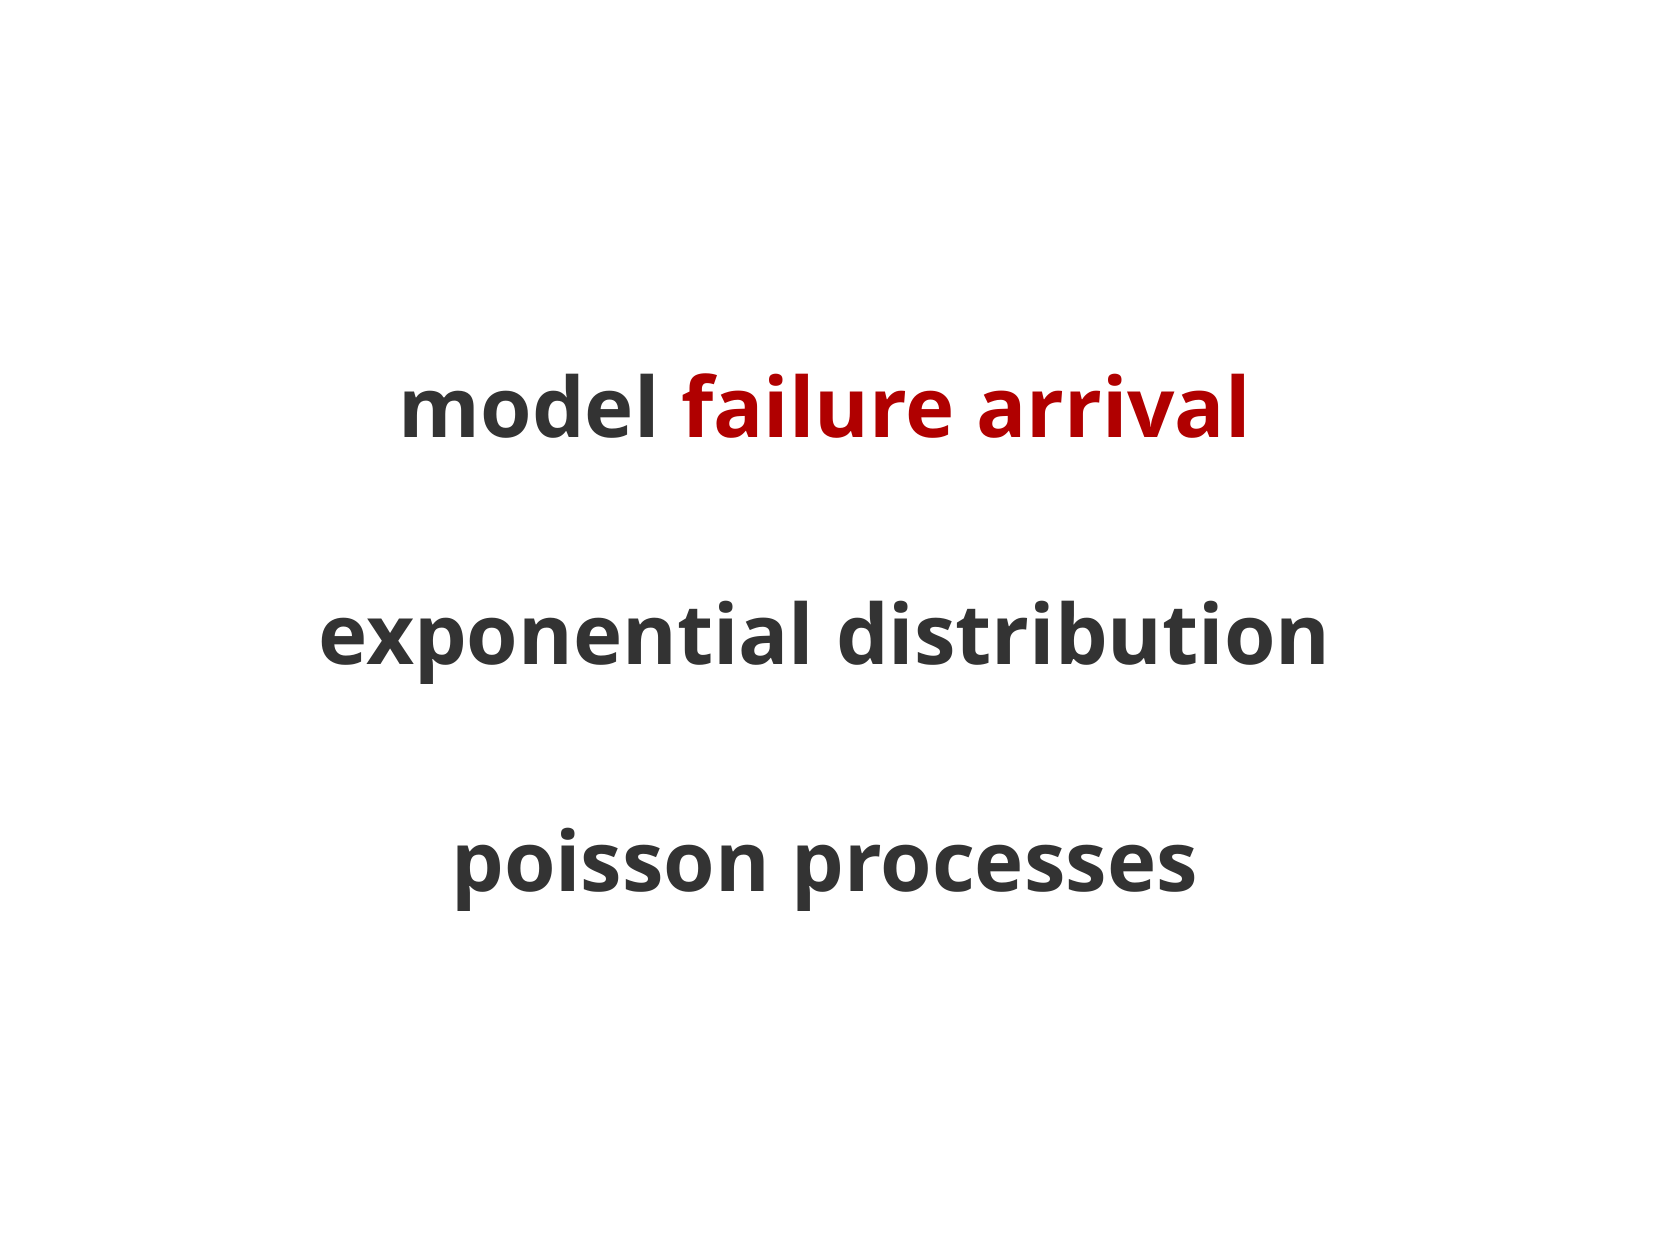

#
model failure arrival
exponential distribution
poisson processes